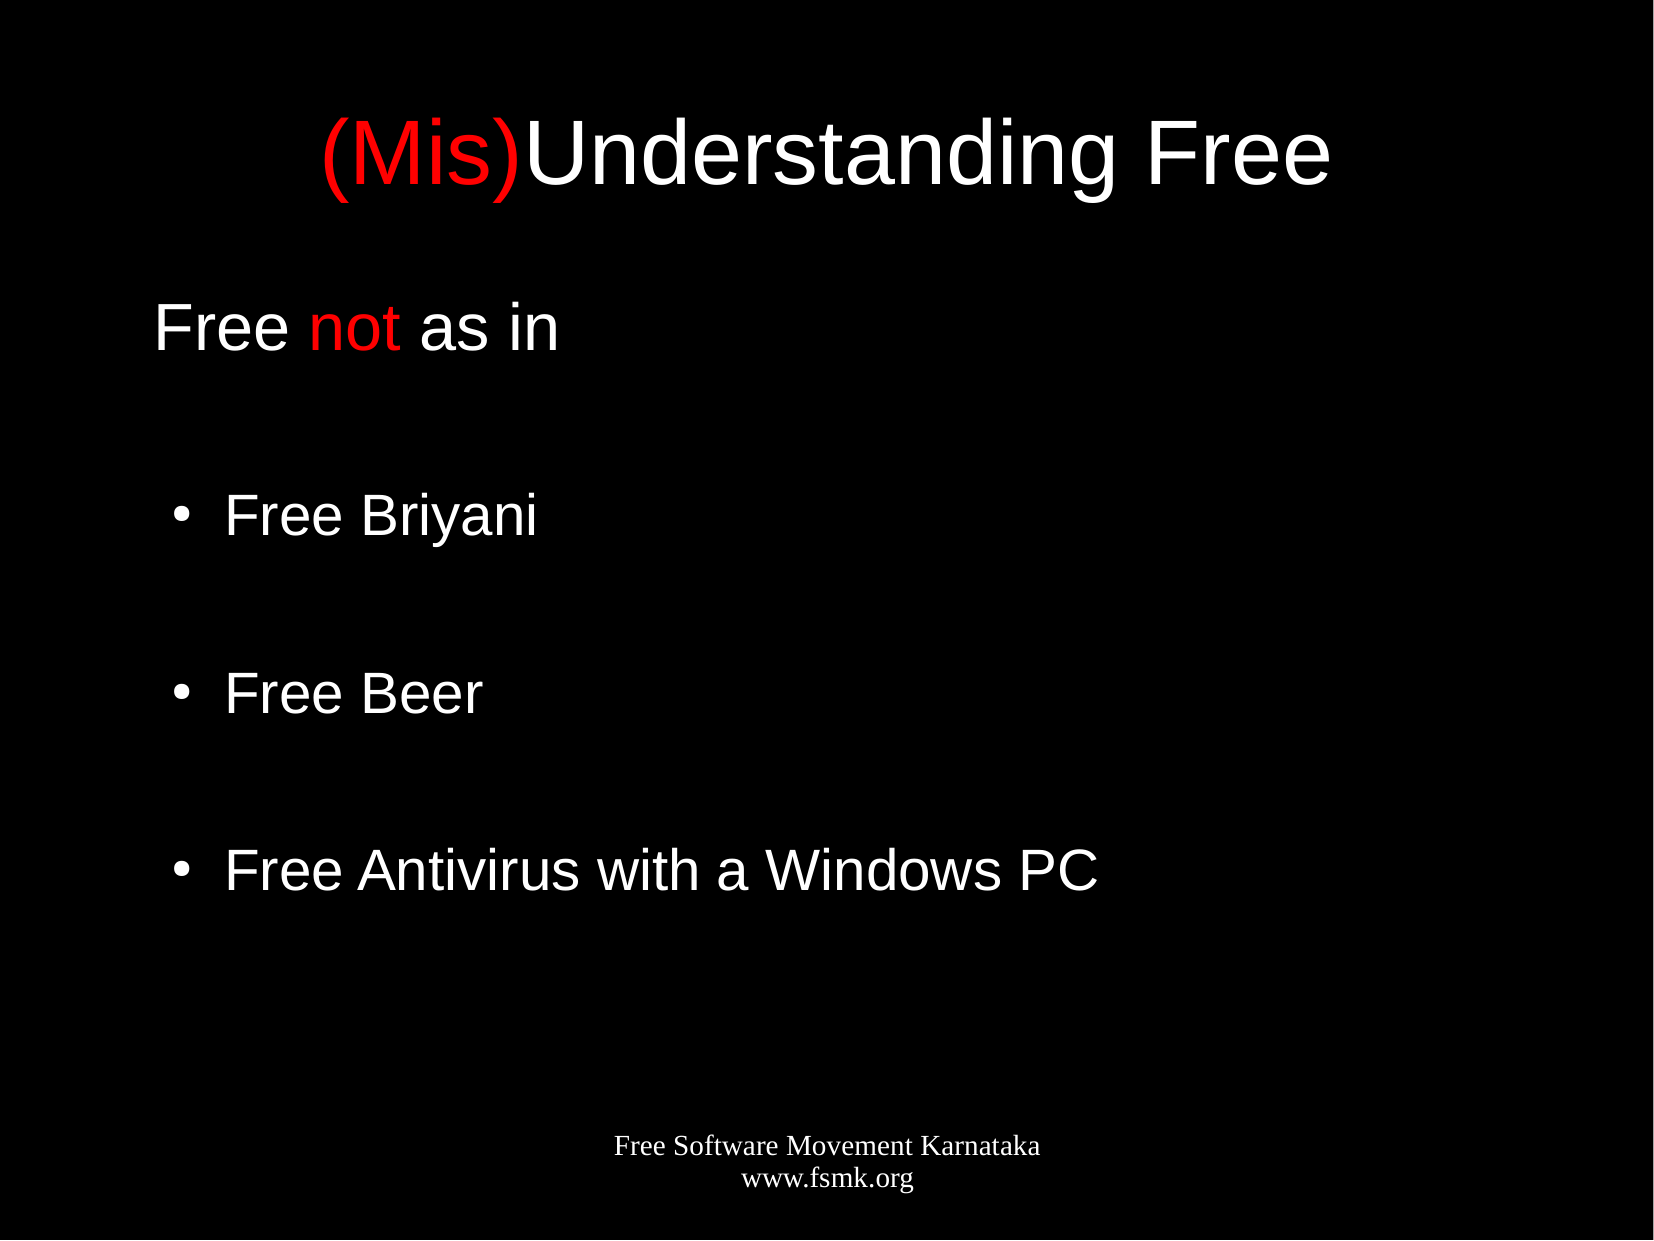

# (Mis)Understanding Free
Free not as in
Free Briyani
Free Beer
Free Antivirus with a Windows PC